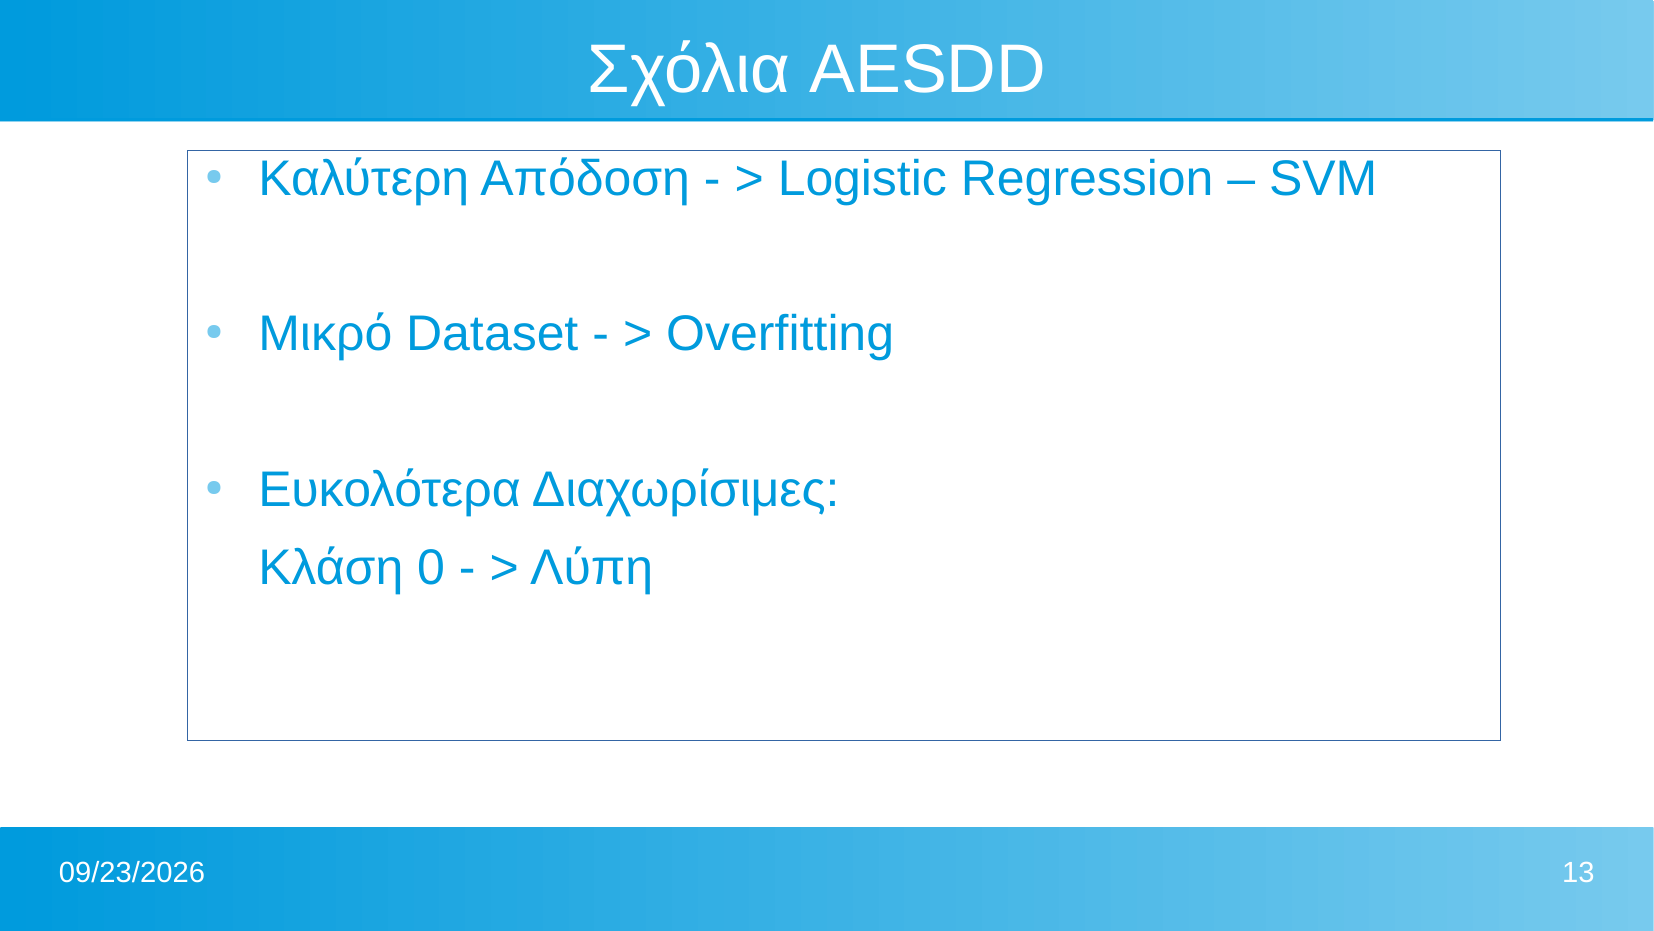

# Σχόλια AESDD
Καλύτερη Απόδοση - > Logistic Regression – SVM
Μικρό Dataset - > Overfitting
Ευκολότερα Διαχωρίσιμες:
Κλάση 0 - > Λύπη
13